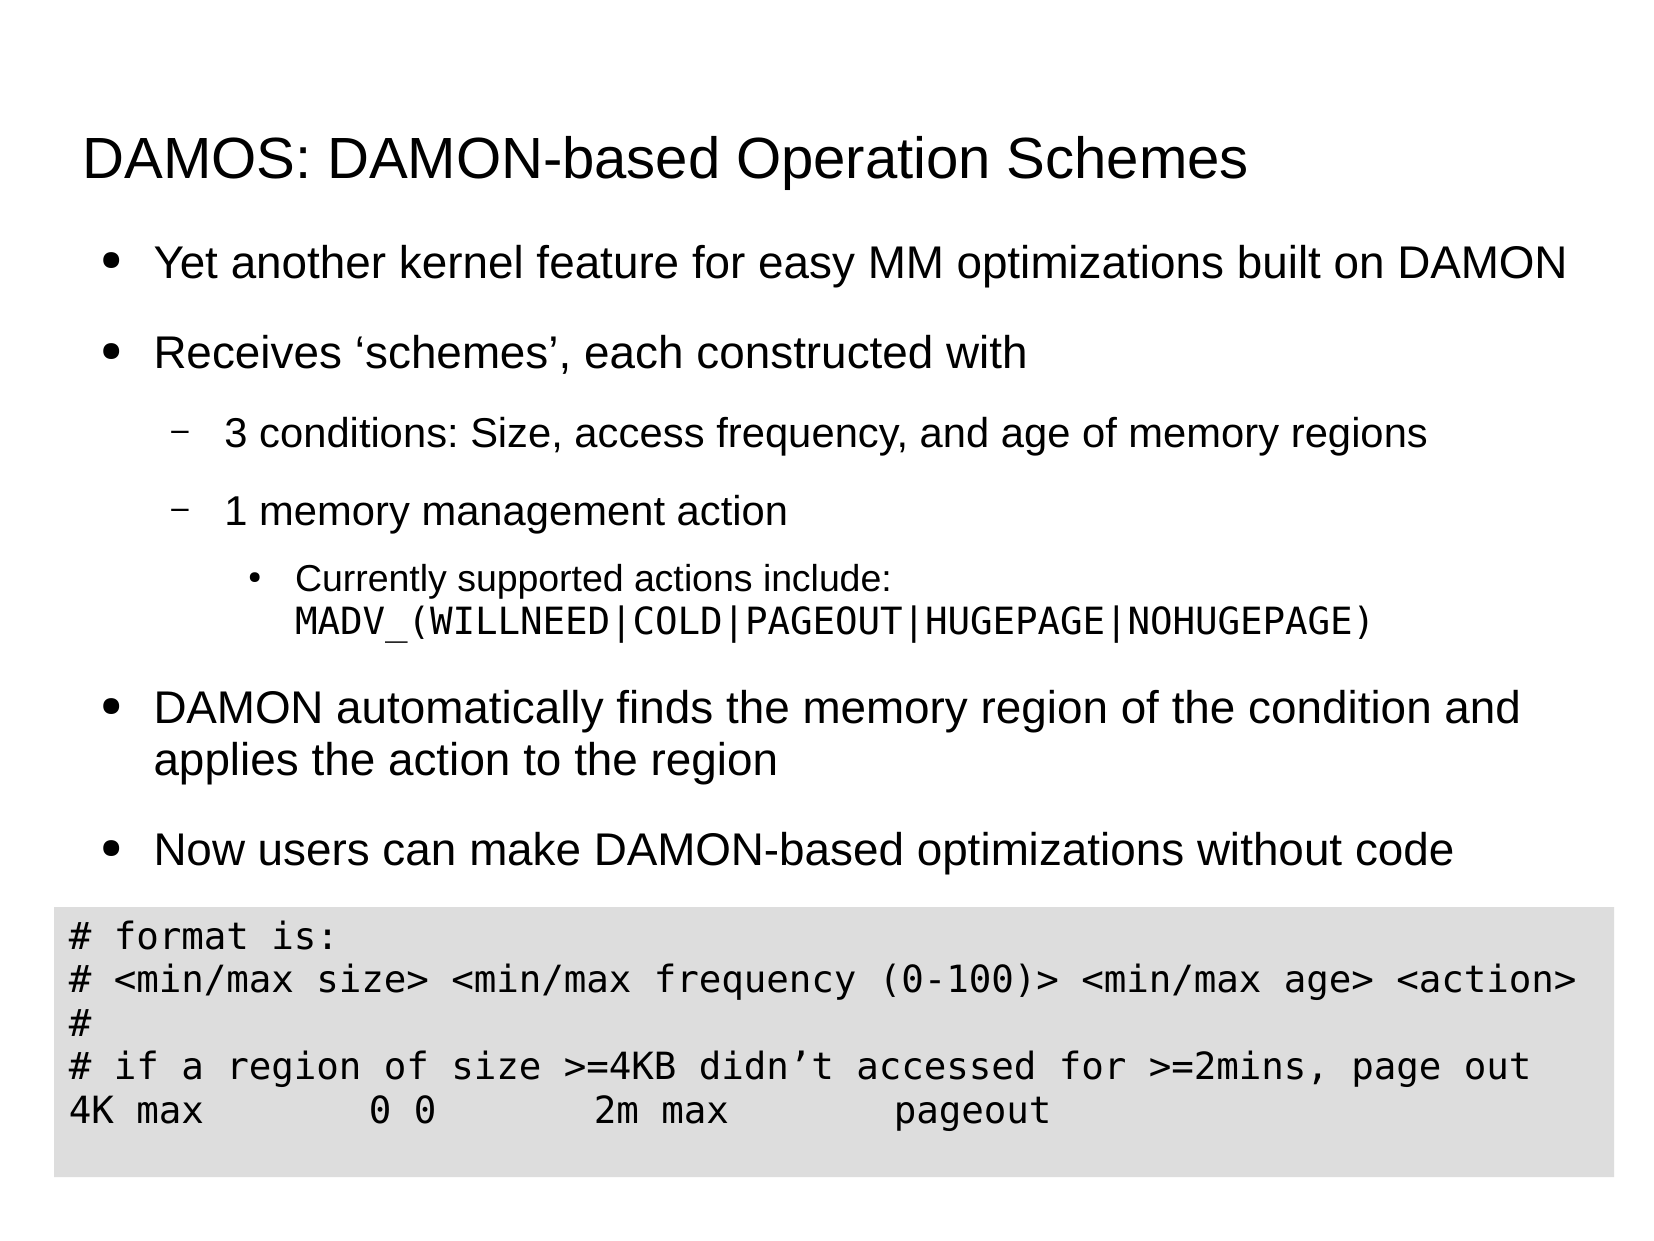

# DAMOS: DAMON-based Operation Schemes
Yet another kernel feature for easy MM optimizations built on DAMON
Receives ‘schemes’, each constructed with
3 conditions: Size, access frequency, and age of memory regions
1 memory management action
Currently supported actions include:
MADV_(WILLNEED|COLD|PAGEOUT|HUGEPAGE|NOHUGEPAGE)
DAMON automatically finds the memory region of the condition and applies the action to the region
Now users can make DAMON-based optimizations without code
# format is:
# <min/max size> <min/max frequency (0-100)> <min/max age> <action>
#
# if a region of size >=4KB didn’t accessed for >=2mins, page out
4K max 	0 0 	2m max			pageout